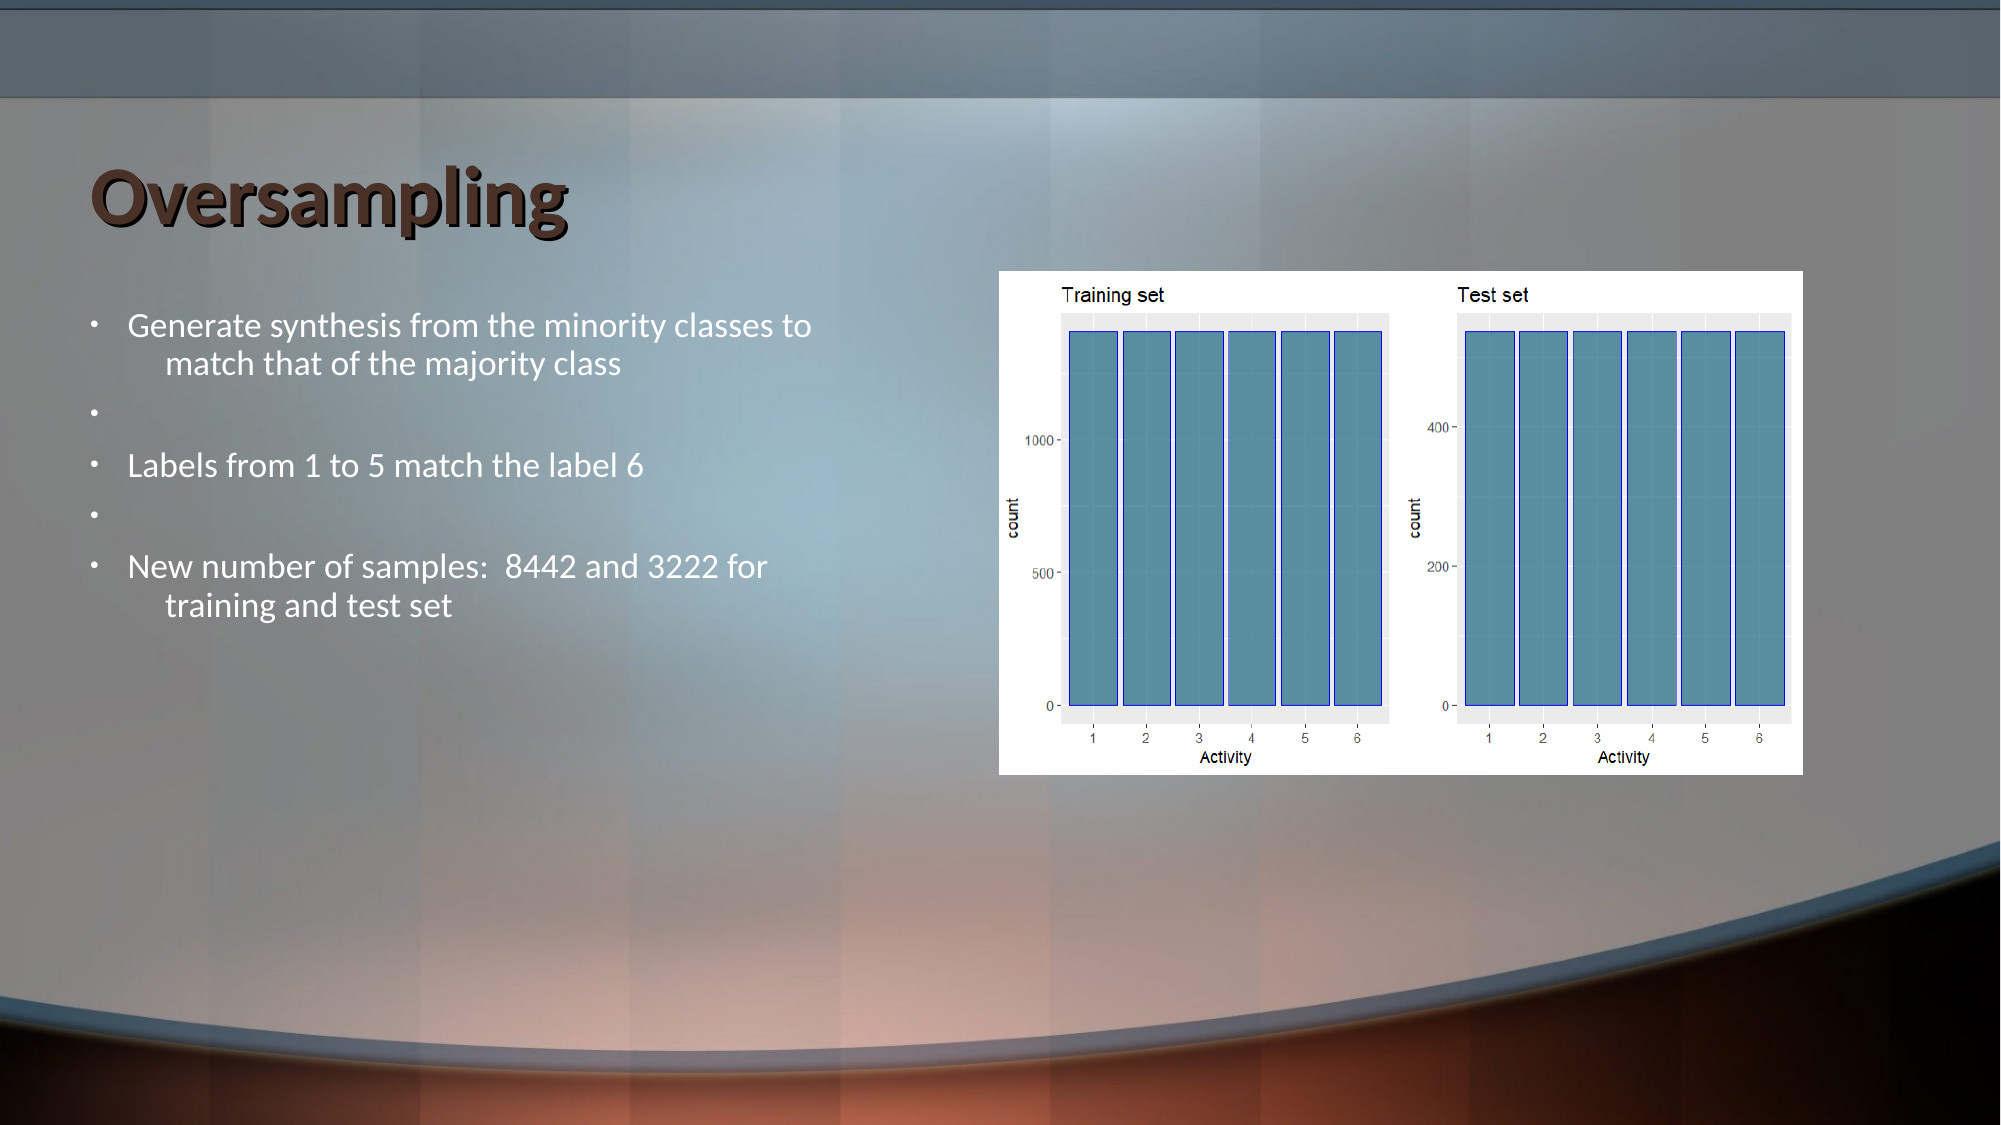

# Oversampling
Generate synthesis from the minority classes to match that of the majority class
Labels from 1 to 5 match the label 6
New number of samples: 8442 and 3222 for training and test set